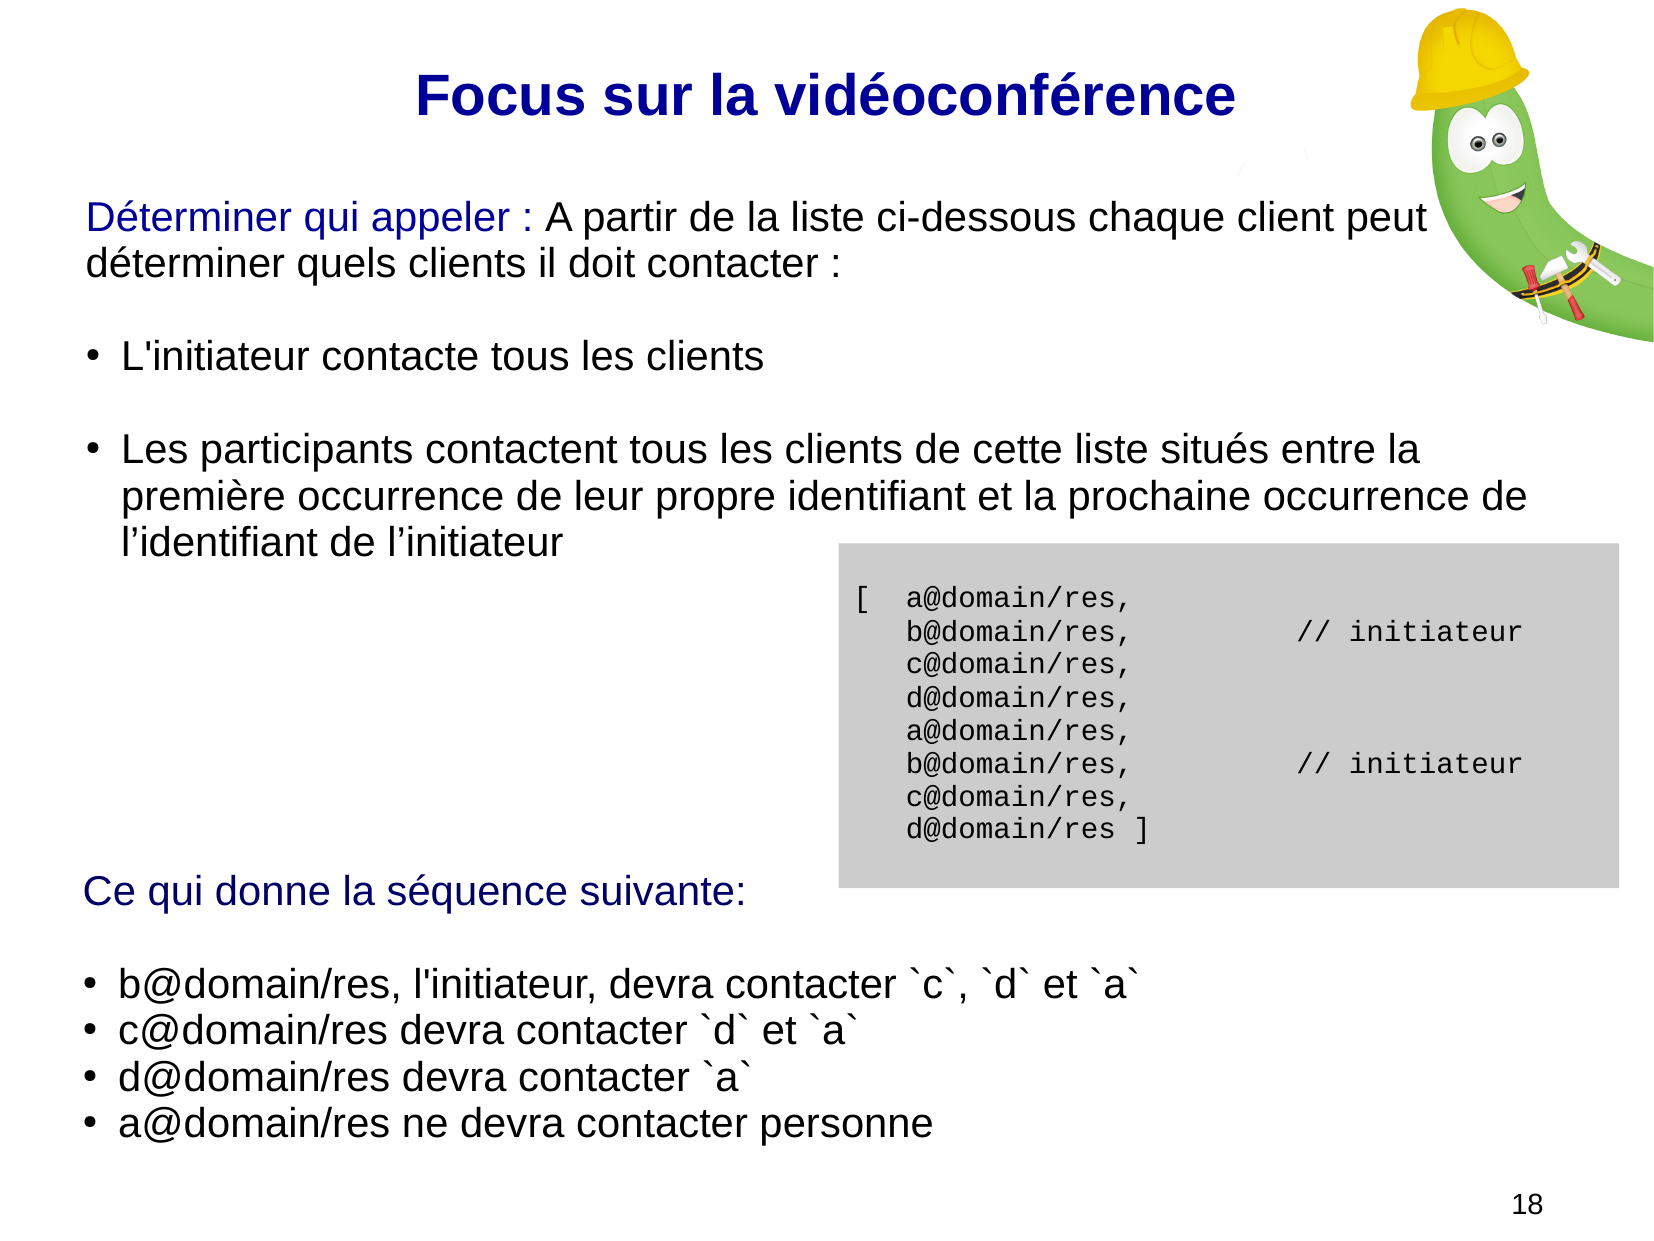

# Focus sur la vidéoconférence
Déterminer qui appeler : A partir de la liste ci-dessous chaque client peut déterminer quels clients il doit contacter :
L'initiateur contacte tous les clients
Les participants contactent tous les clients de cette liste situés entre la première occurrence de leur propre identifiant et la prochaine occurrence de l’identifiant de l’initiateur
[ a@domain/res,
 b@domain/res, 		// initiateur
 c@domain/res,
 d@domain/res,
 a@domain/res,
 b@domain/res, 		// initiateur
 c@domain/res,
 d@domain/res ]
Ce qui donne la séquence suivante:
b@domain/res, l'initiateur, devra contacter `c`, `d` et `a`
c@domain/res devra contacter `d` et `a`
d@domain/res devra contacter `a`
a@domain/res ne devra contacter personne